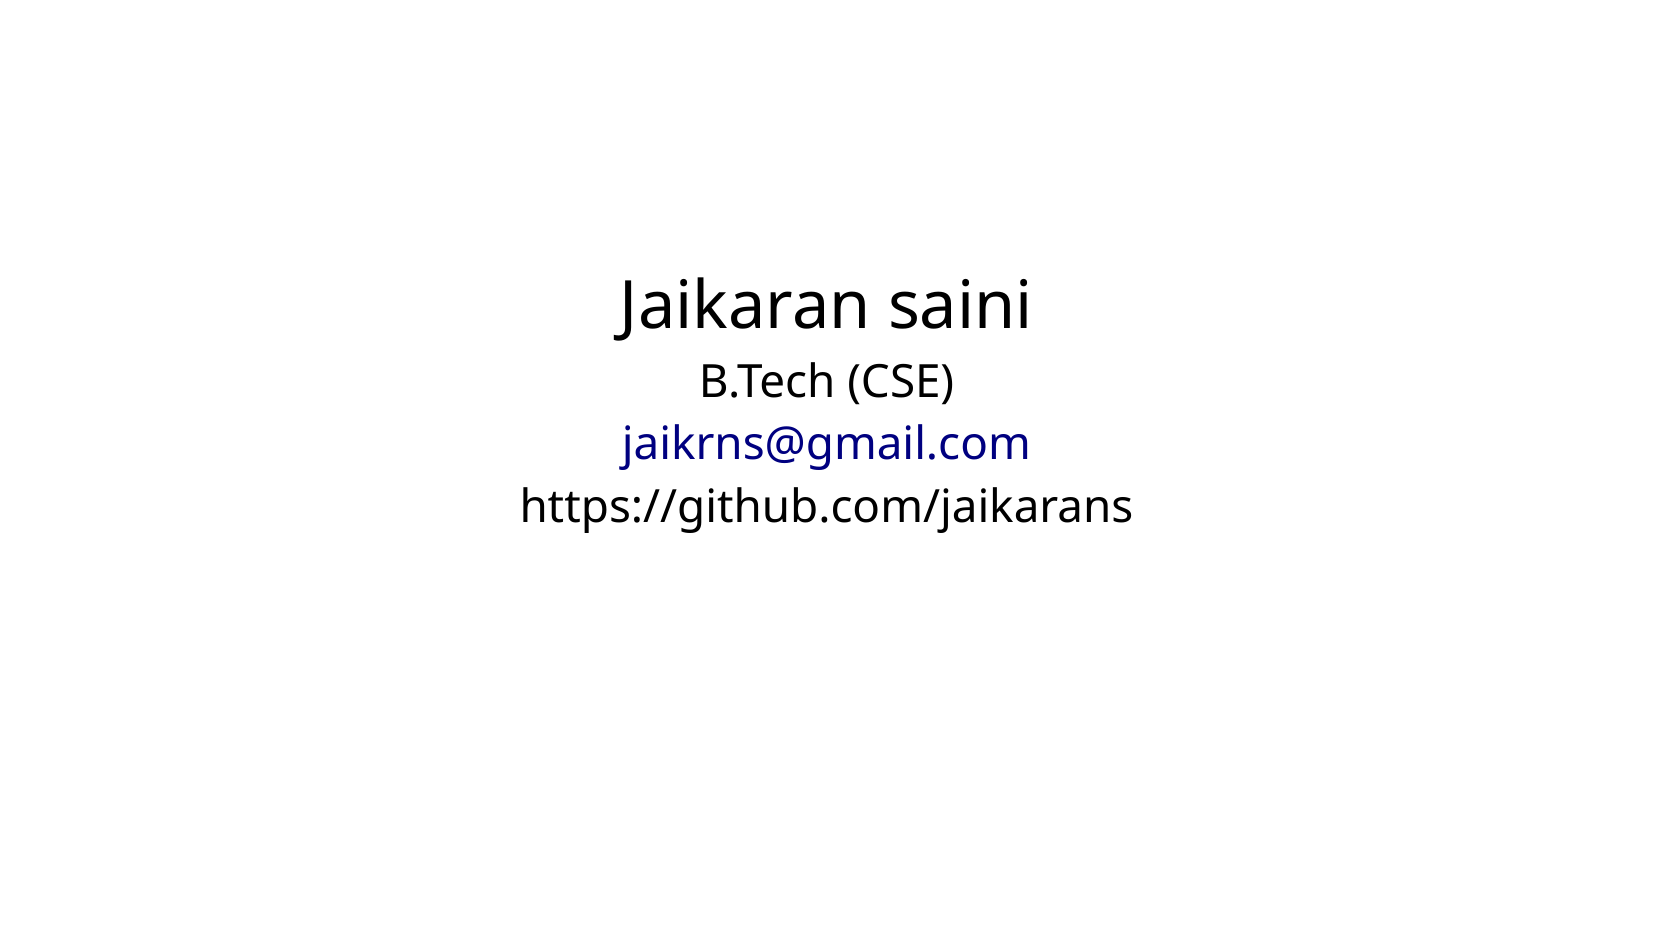

# Jaikaran saini
B.Tech (CSE)
jaikrns@gmail.com
https://github.com/jaikarans